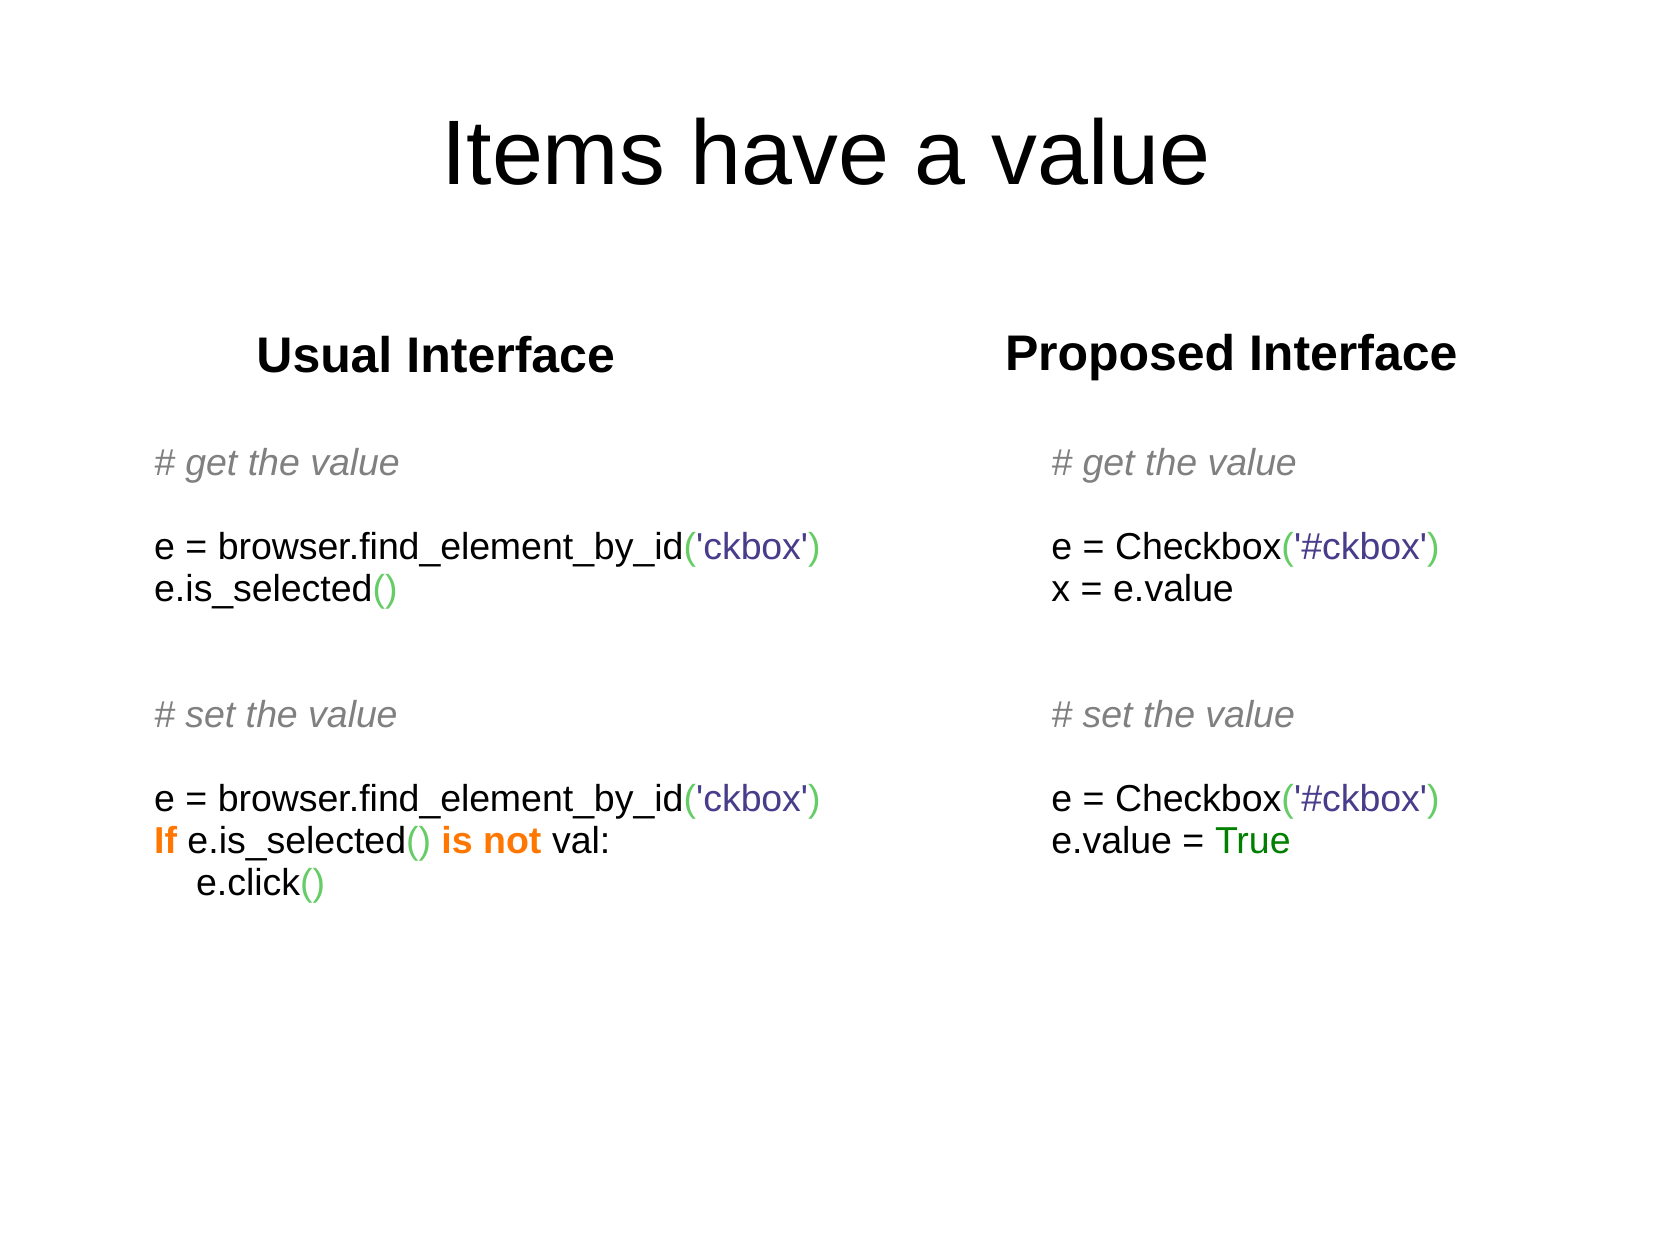

# Items have a value
Proposed Interface
Usual Interface
# get the value
e = browser.find_element_by_id('ckbox')
e.is_selected()
# set the value
e = browser.find_element_by_id('ckbox')
If e.is_selected() is not val:
 e.click()
# get the value
e = Checkbox('#ckbox')
x = e.value
# set the value
e = Checkbox('#ckbox')
e.value = True